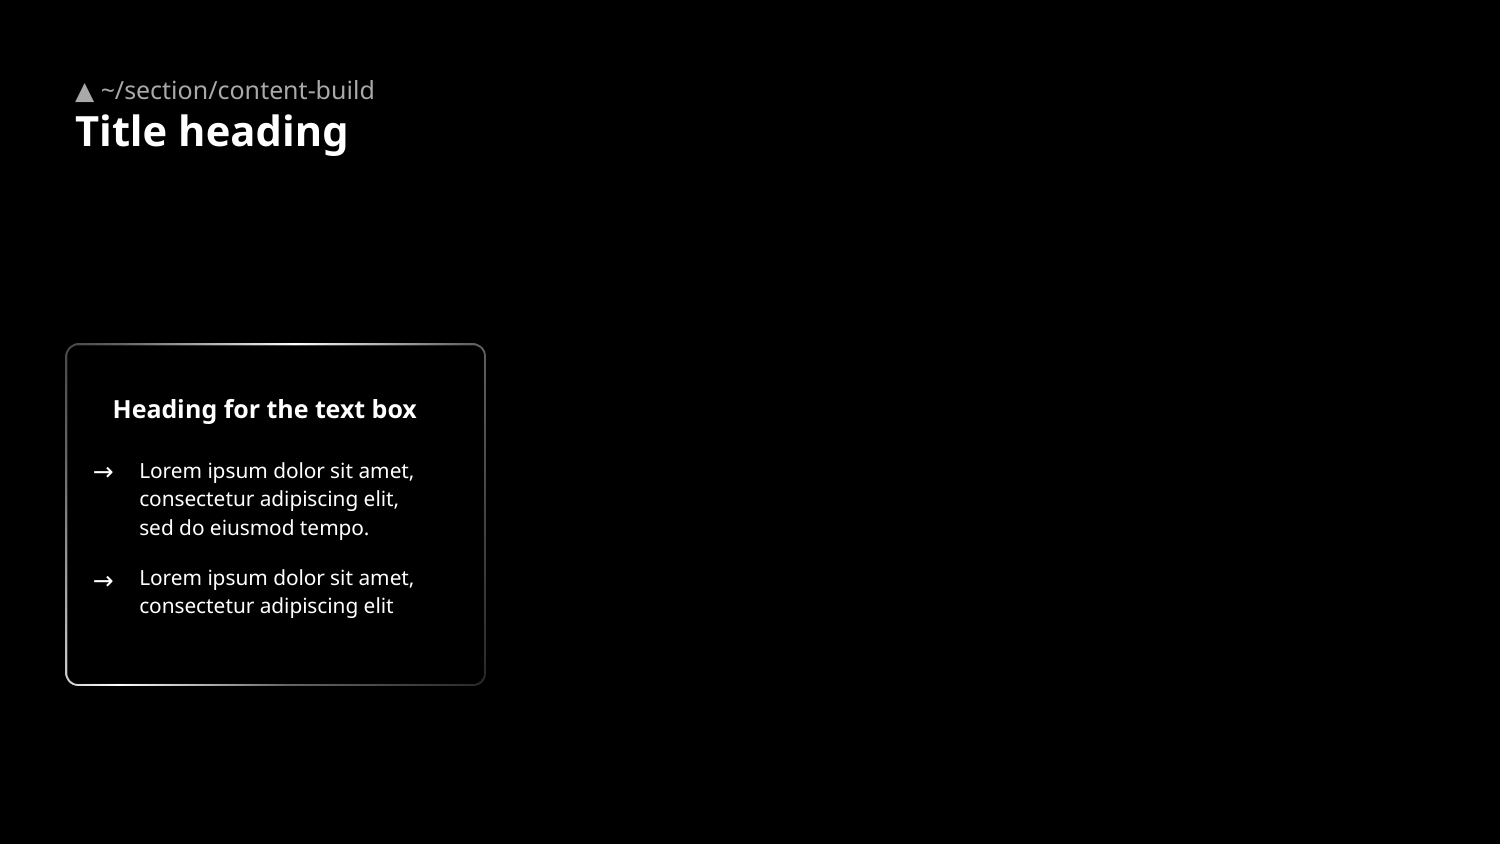

▲ ~/section/content-build
Title heading
Heading for the text box
→
Lorem ipsum dolor sit amet, consectetur adipiscing elit, sed do eiusmod tempo.
Lorem ipsum dolor sit amet, consectetur adipiscing elit
→